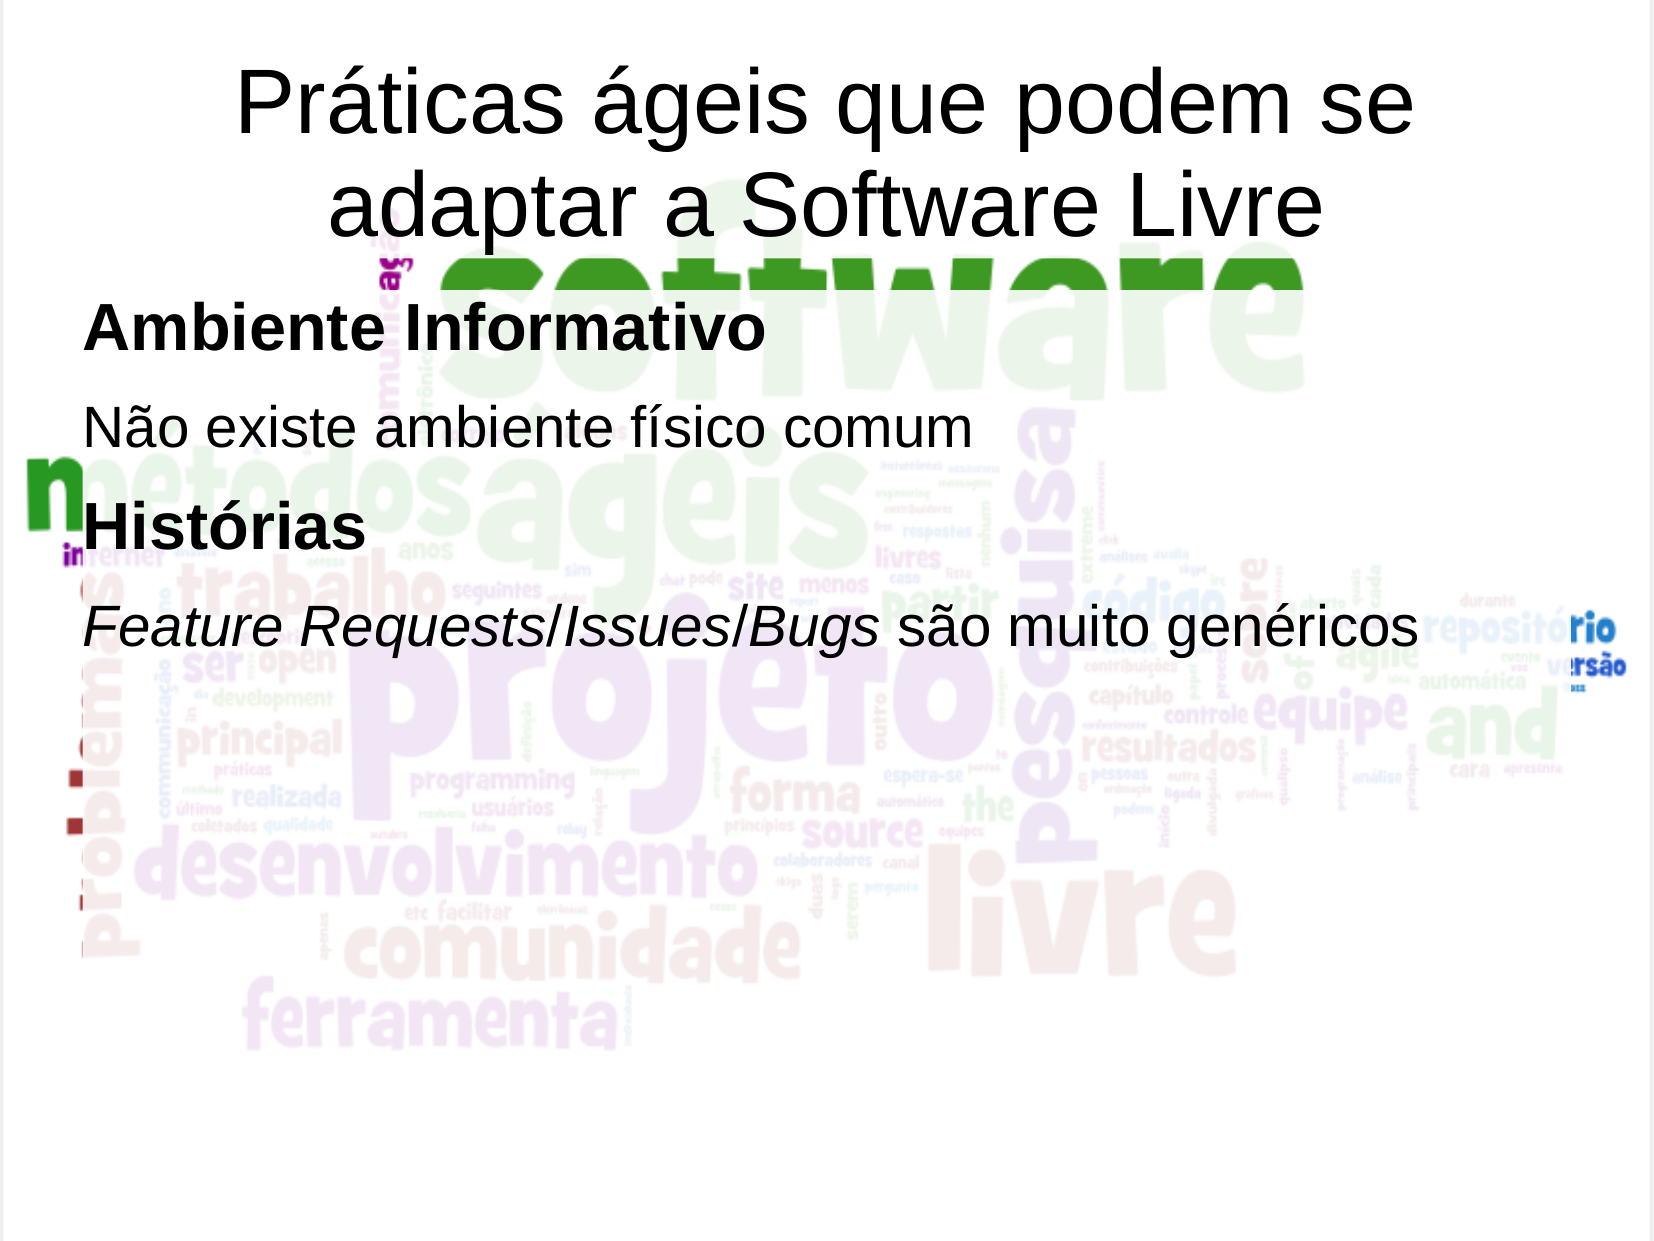

# Práticas ágeis que podem se adaptar a Software Livre
Ambiente Informativo
Não existe ambiente físico comum
Histórias
Feature Requests/Issues/Bugs são muito genéricos